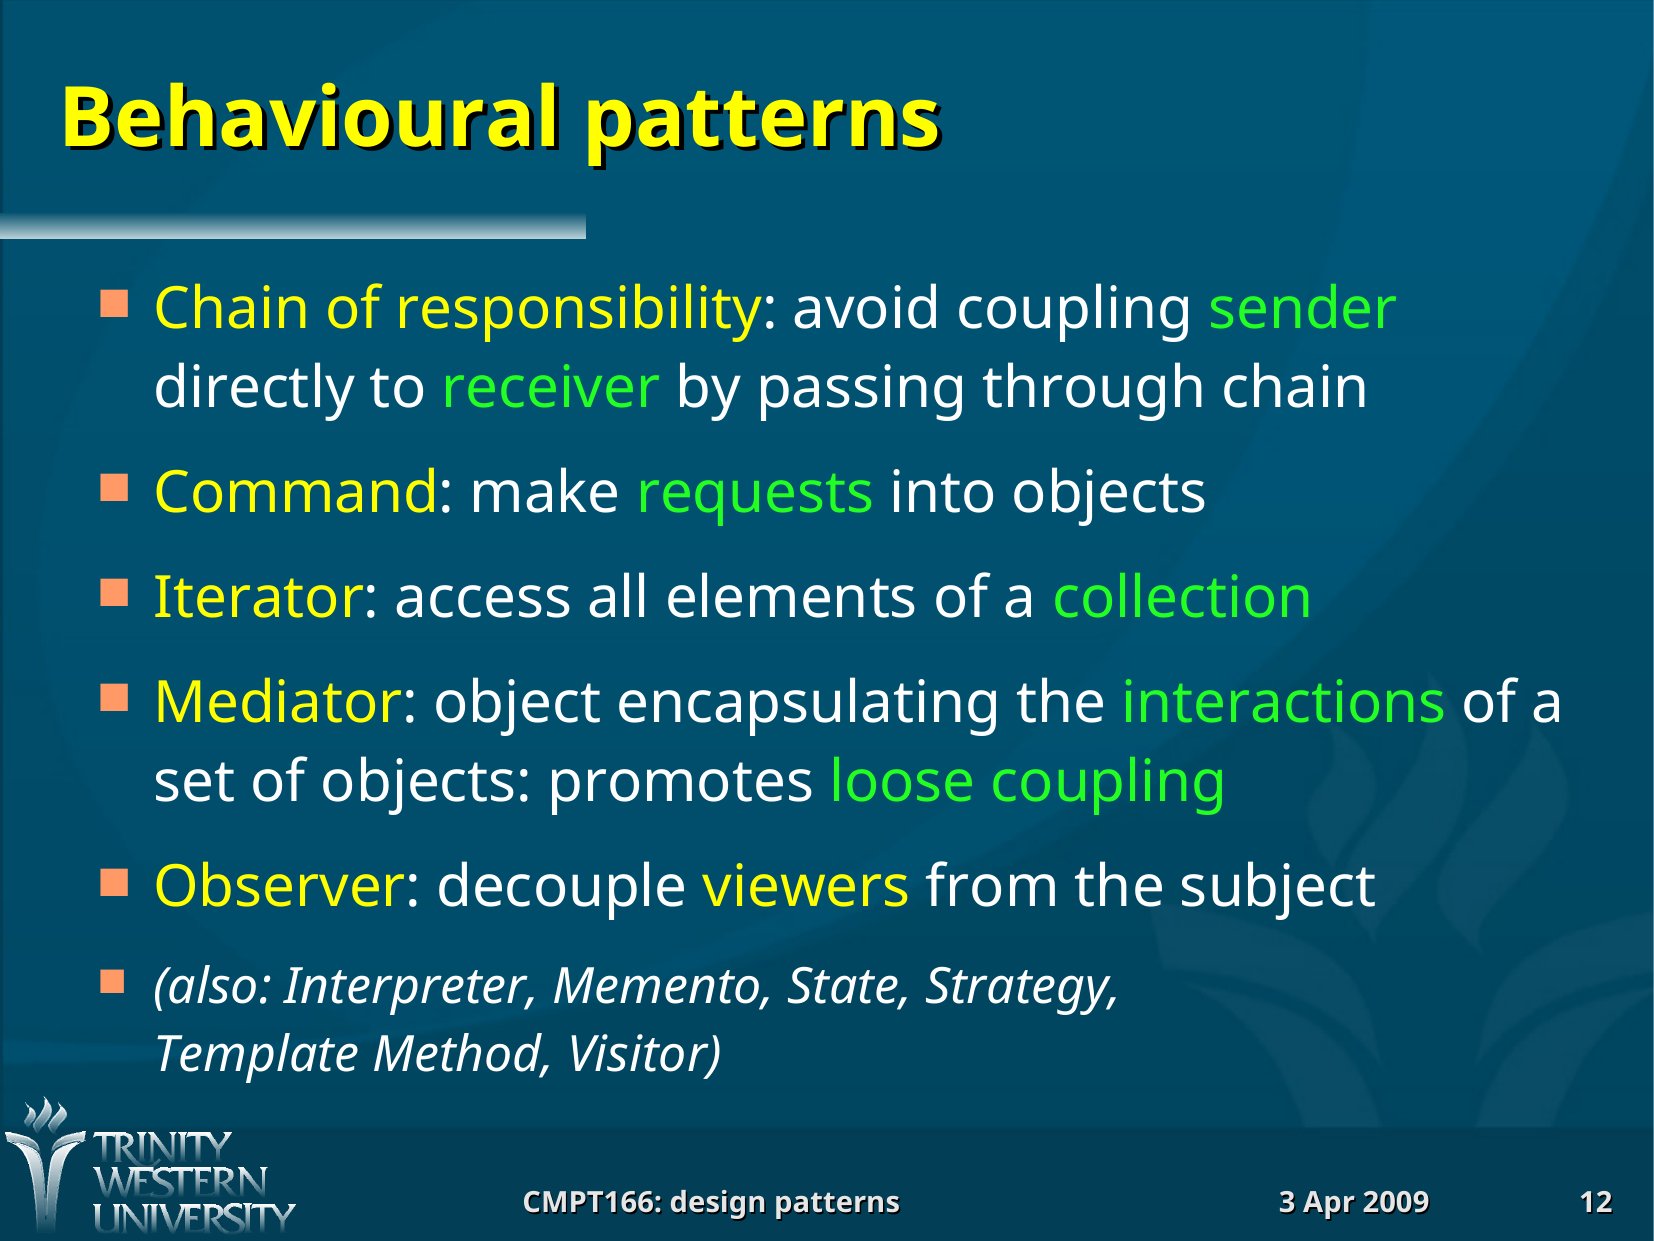

# Behavioural patterns
Chain of responsibility: avoid coupling sender directly to receiver by passing through chain
Command: make requests into objects
Iterator: access all elements of a collection
Mediator: object encapsulating the interactions of a set of objects: promotes loose coupling
Observer: decouple viewers from the subject
(also: Interpreter, Memento, State, Strategy,
Template Method, Visitor)
CMPT166: design patterns
3 Apr 2009
12